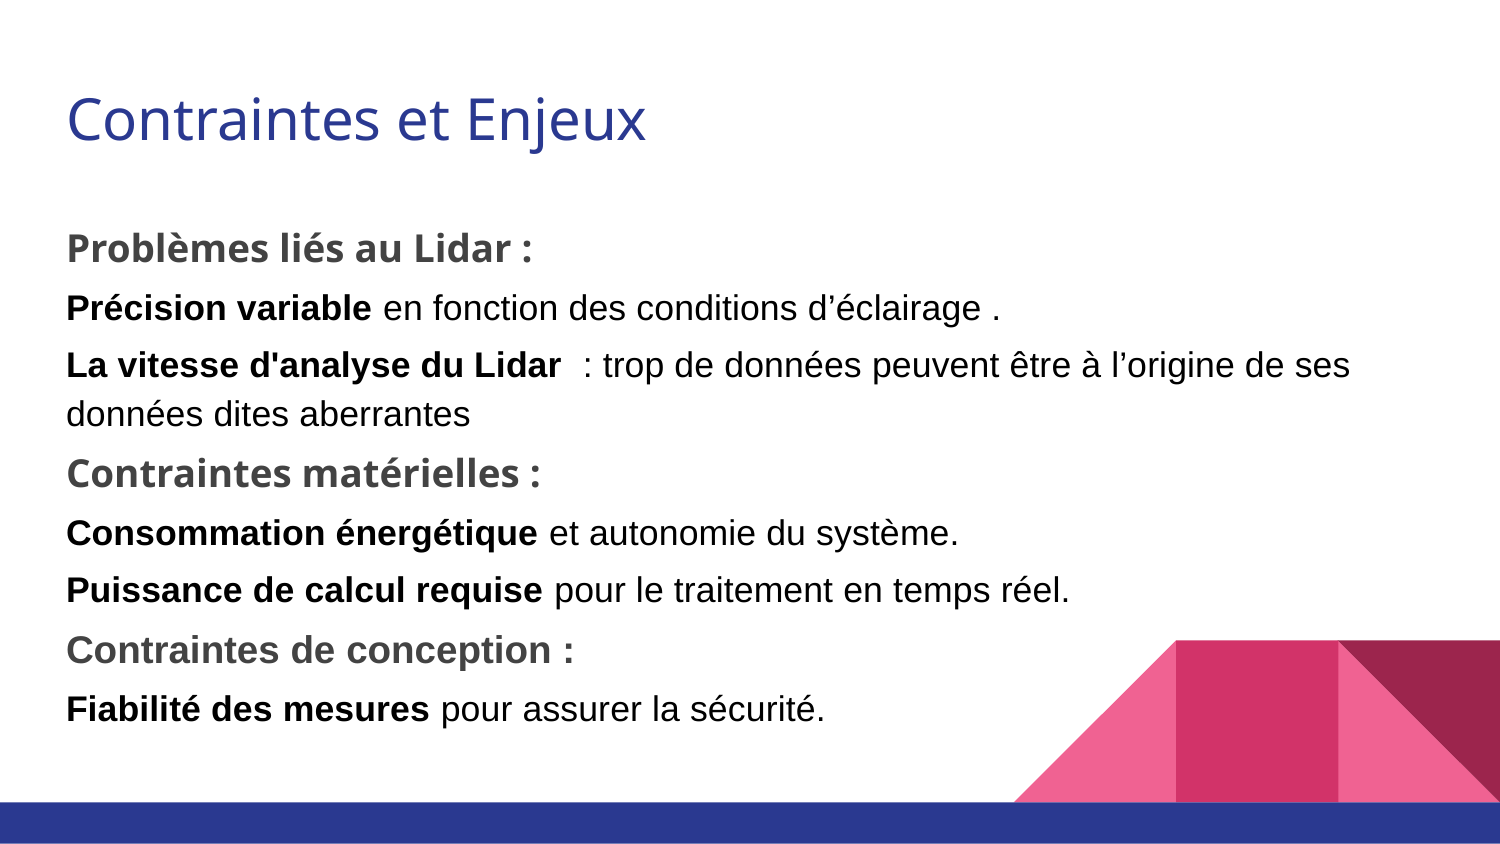

# Contraintes et Enjeux
Problèmes liés au Lidar :
Précision variable en fonction des conditions d’éclairage .
La vitesse d'analyse du Lidar : trop de données peuvent être à l’origine de ses données dites aberrantes
Contraintes matérielles :
Consommation énergétique et autonomie du système.
Puissance de calcul requise pour le traitement en temps réel.
Contraintes de conception :
Fiabilité des mesures pour assurer la sécurité.